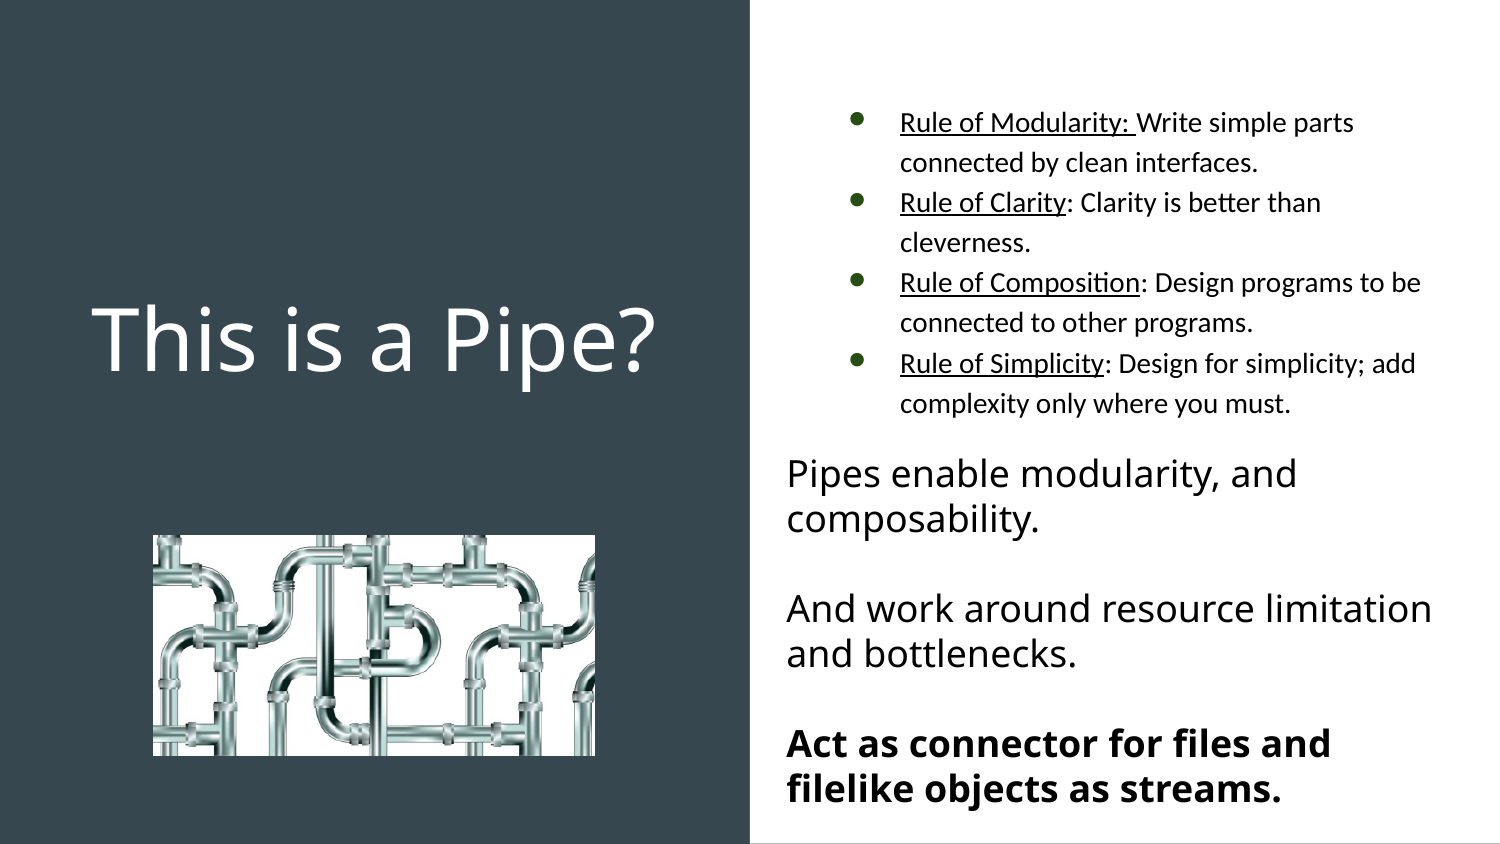

Rule of Modularity: Write simple parts connected by clean interfaces.
Rule of Clarity: Clarity is better than cleverness.
Rule of Composition: Design programs to be connected to other programs.
Rule of Simplicity: Design for simplicity; add complexity only where you must.
# This is a Pipe?
Pipes enable modularity, and composability.
And work around resource limitation and bottlenecks.
Act as connector for files and filelike objects as streams.